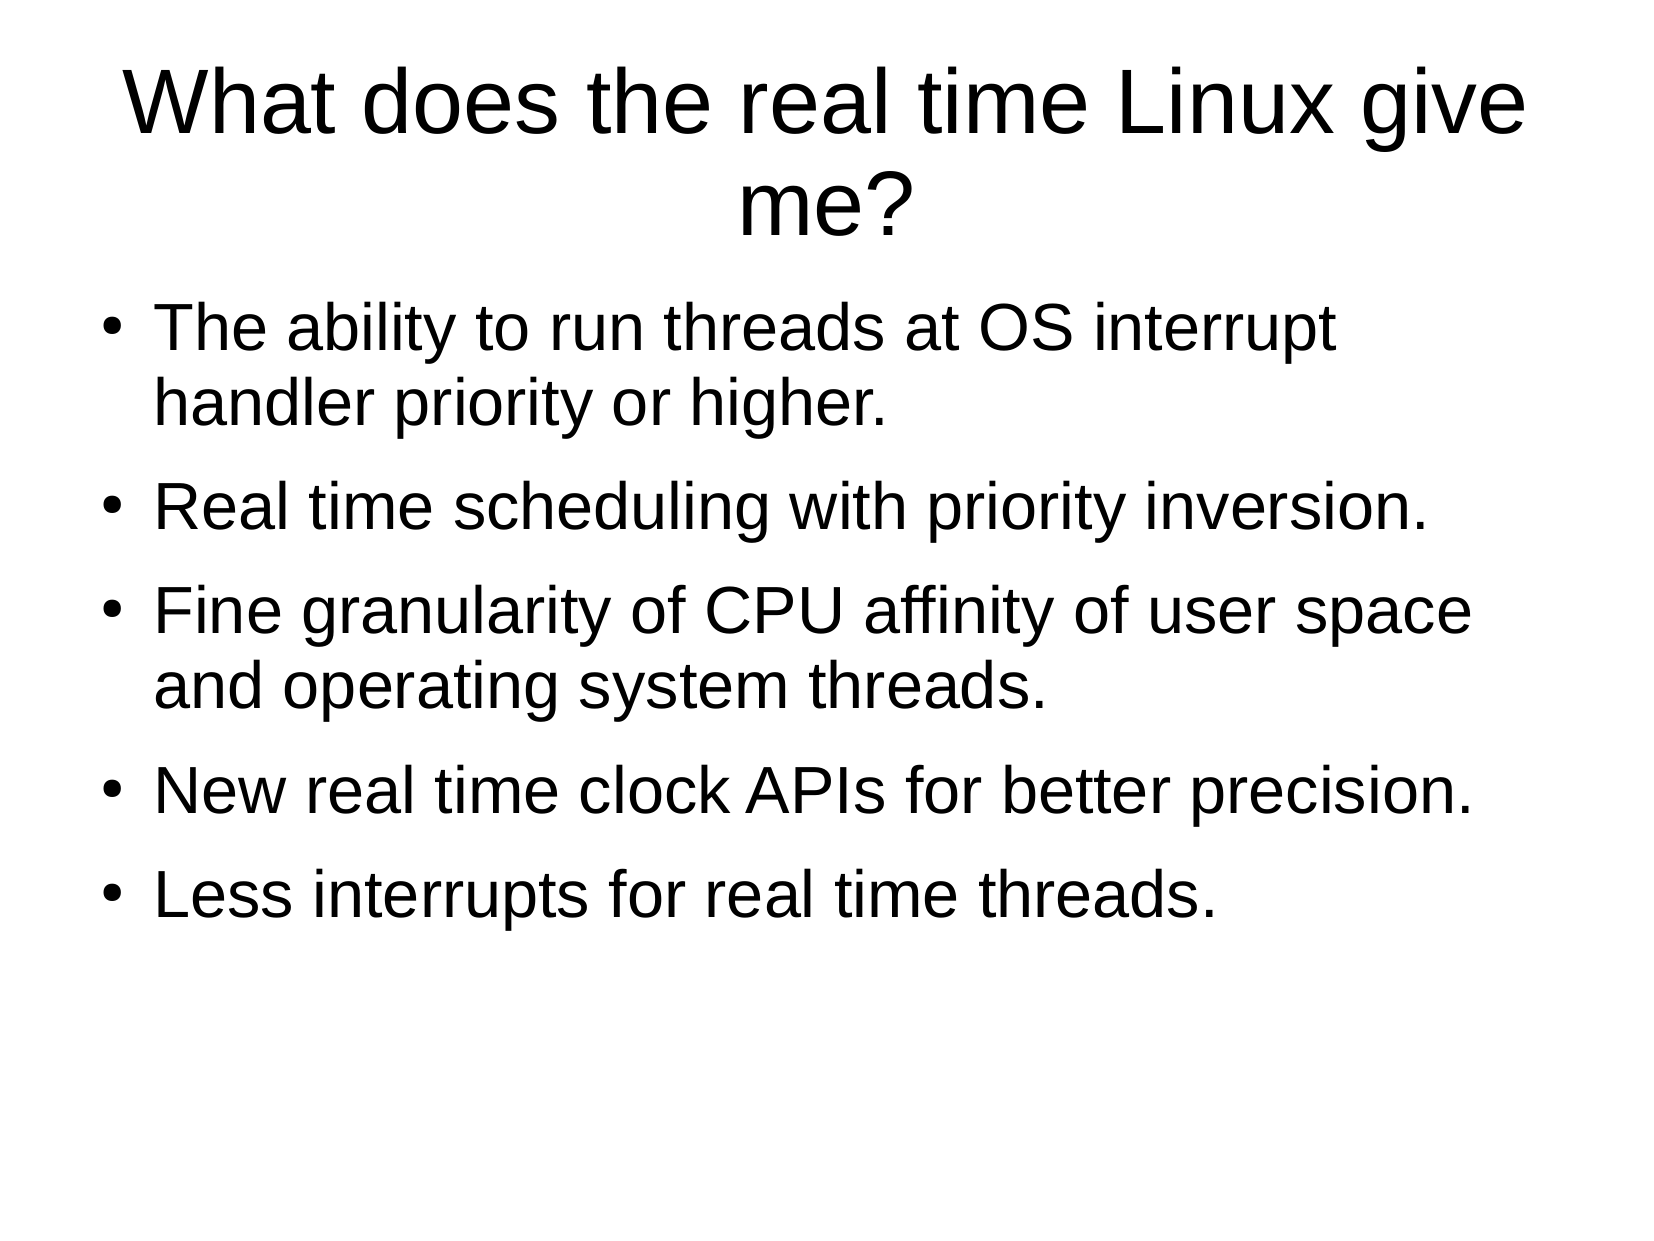

# What does the real time Linux give me?
The ability to run threads at OS interrupt handler priority or higher.
Real time scheduling with priority inversion.
Fine granularity of CPU affinity of user space and operating system threads.
New real time clock APIs for better precision.
Less interrupts for real time threads.